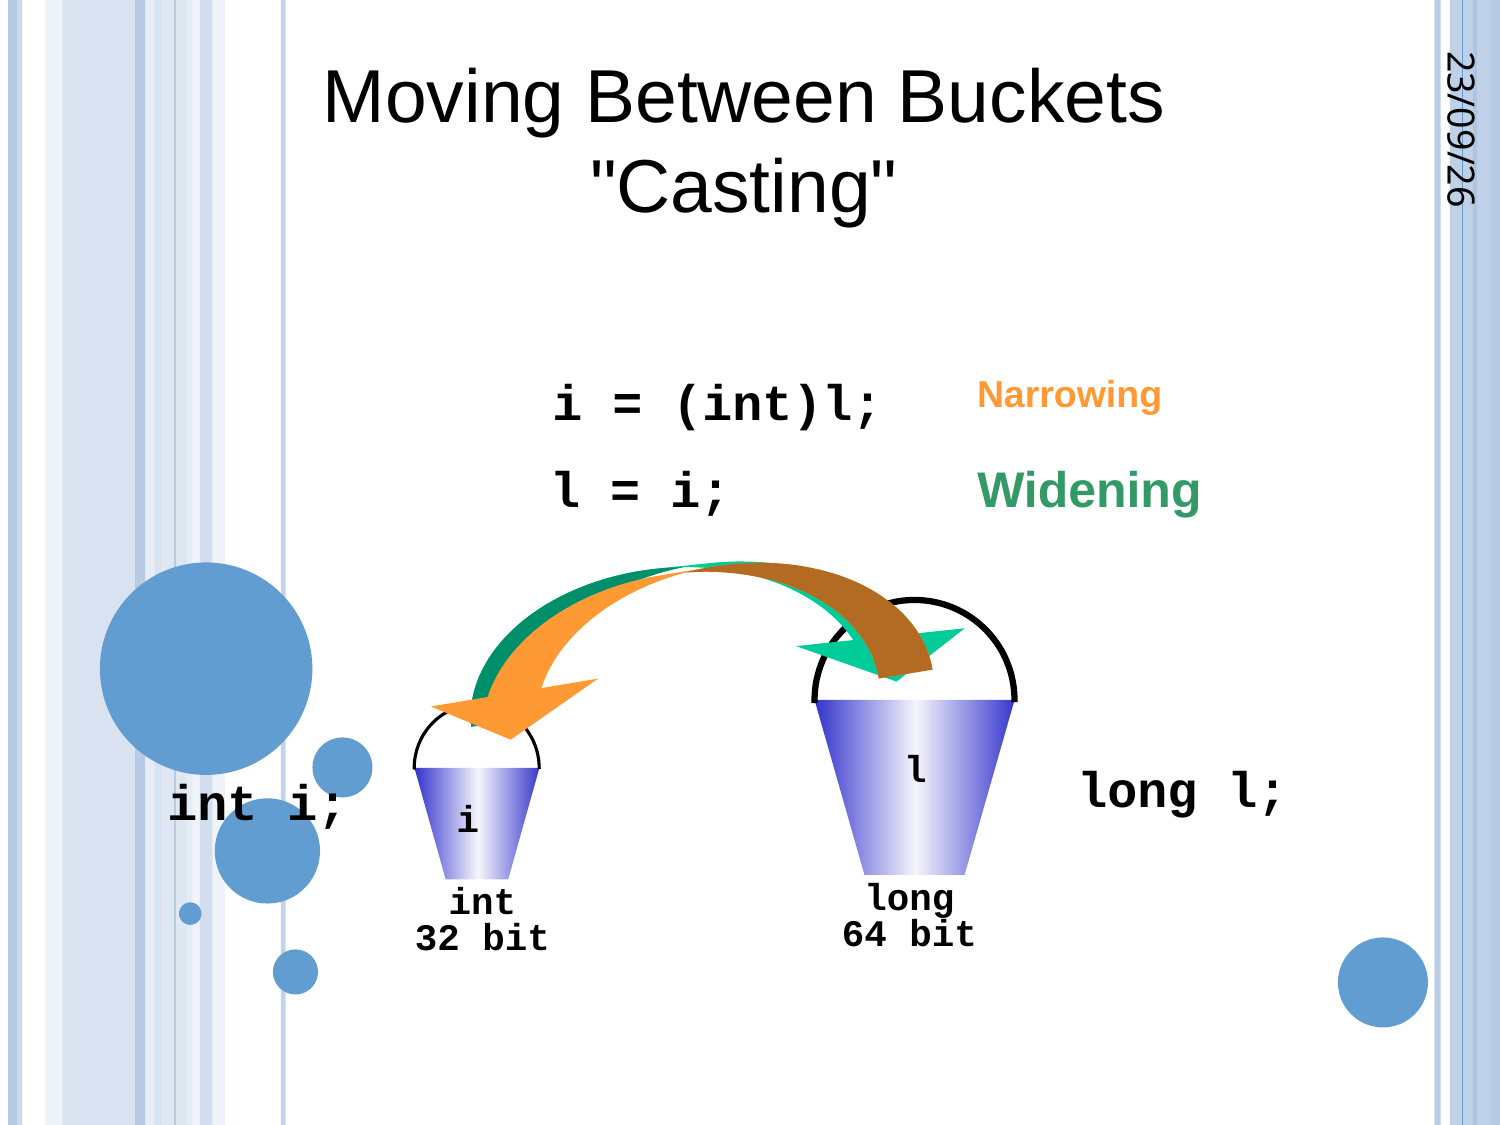

Moving Between Buckets
"Casting"
long
64 bit
int
32 bit
l
i
Narrowing
i = (int)l;
l = (long)i;
l = i;
Widening
long
64 bit
int
32 bit
l
i
long l;
int i;